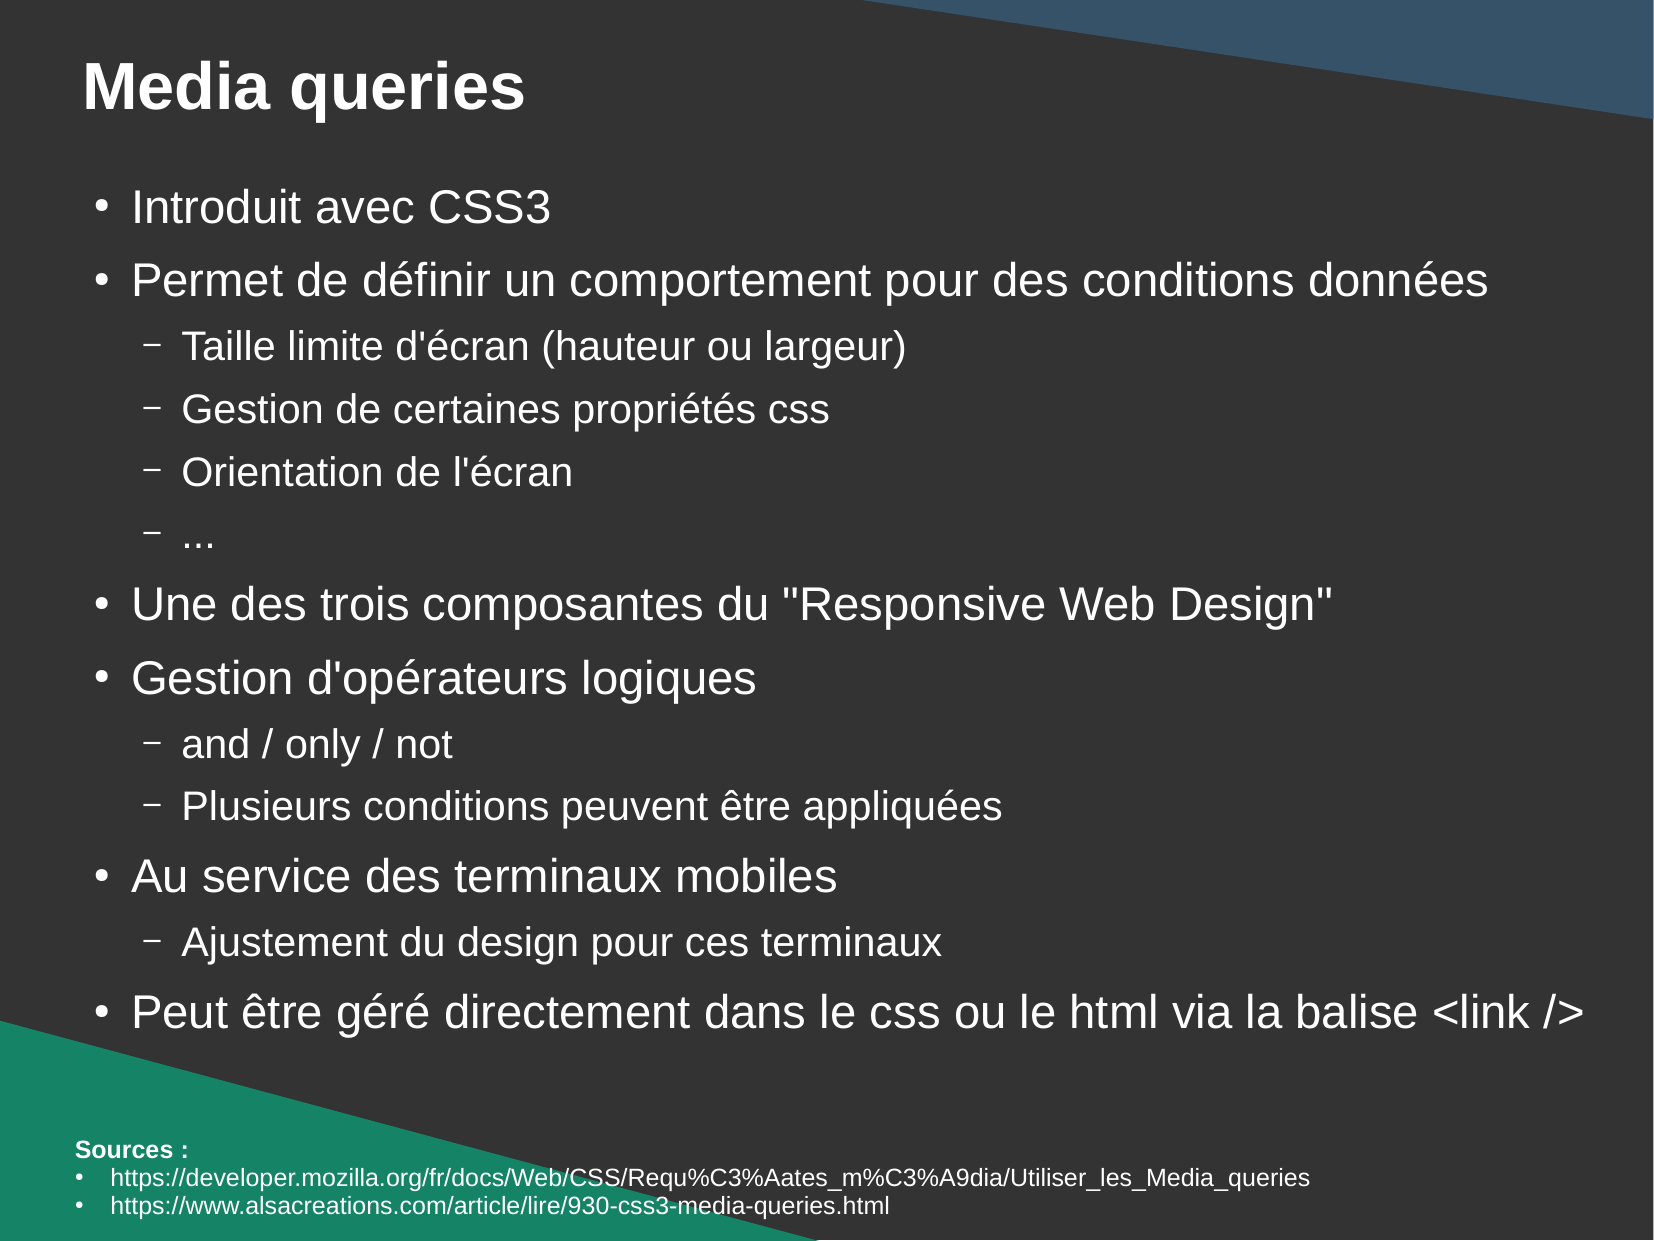

# Media queries
Introduit avec CSS3
Permet de définir un comportement pour des conditions données
Taille limite d'écran (hauteur ou largeur)
Gestion de certaines propriétés css
Orientation de l'écran
...
Une des trois composantes du "Responsive Web Design"
Gestion d'opérateurs logiques
and / only / not
Plusieurs conditions peuvent être appliquées
Au service des terminaux mobiles
Ajustement du design pour ces terminaux
Peut être géré directement dans le css ou le html via la balise <link />
Sources :
https://developer.mozilla.org/fr/docs/Web/CSS/Requ%C3%Aates_m%C3%A9dia/Utiliser_les_Media_queries
https://www.alsacreations.com/article/lire/930-css3-media-queries.html